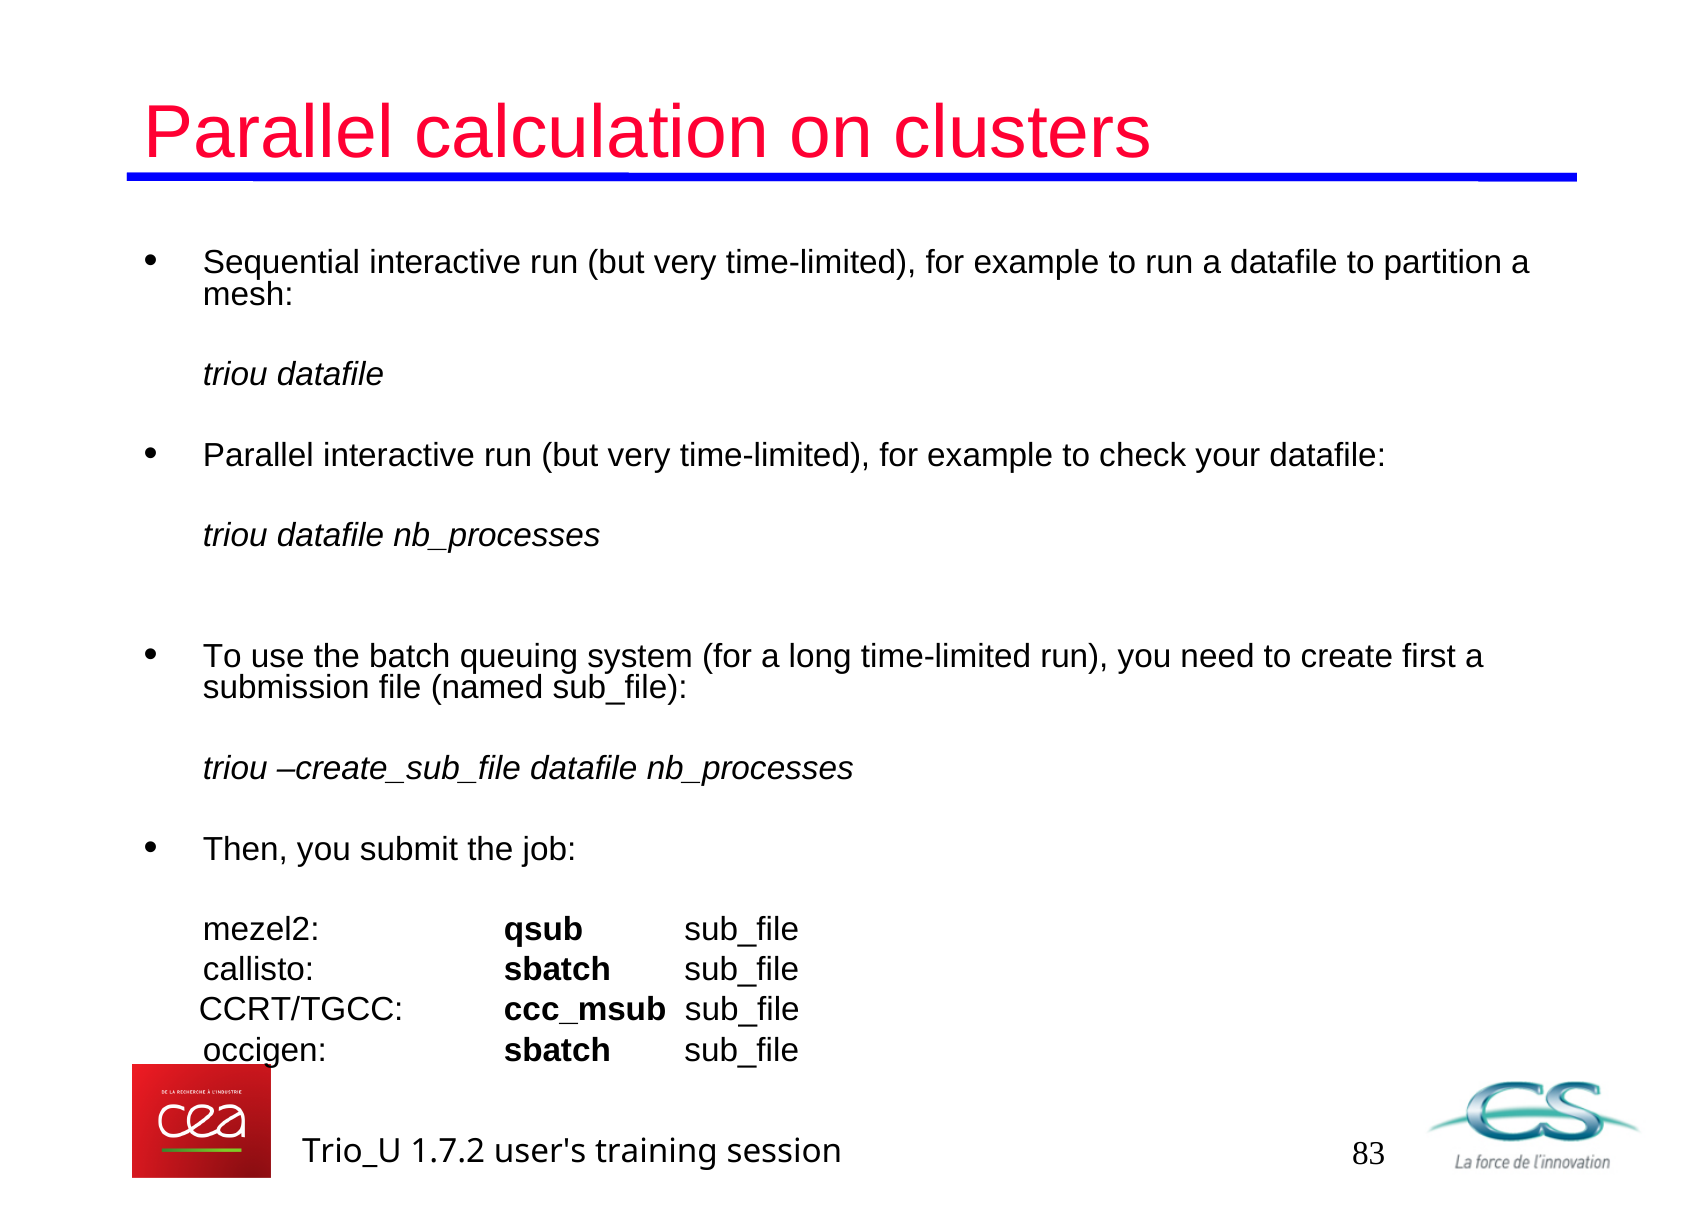

# Parallel calculation on clusters
Sequential interactive run (but very time-limited), for example to run a datafile to partition a mesh:
	triou datafile
Parallel interactive run (but very time-limited), for example to check your datafile:
	triou datafile nb_processes
To use the batch queuing system (for a long time-limited run), you need to create first a submission file (named sub_file):
	triou –create_sub_file datafile nb_processes
Then, you submit the job:
	mezel2:		qsub 	sub_file
	callisto:		sbatch 	sub_file
 CCRT/TGCC:	ccc_msub sub_file
	occigen:	sbatch 	sub_file
Trio_U 1.7.2 user's training session
83